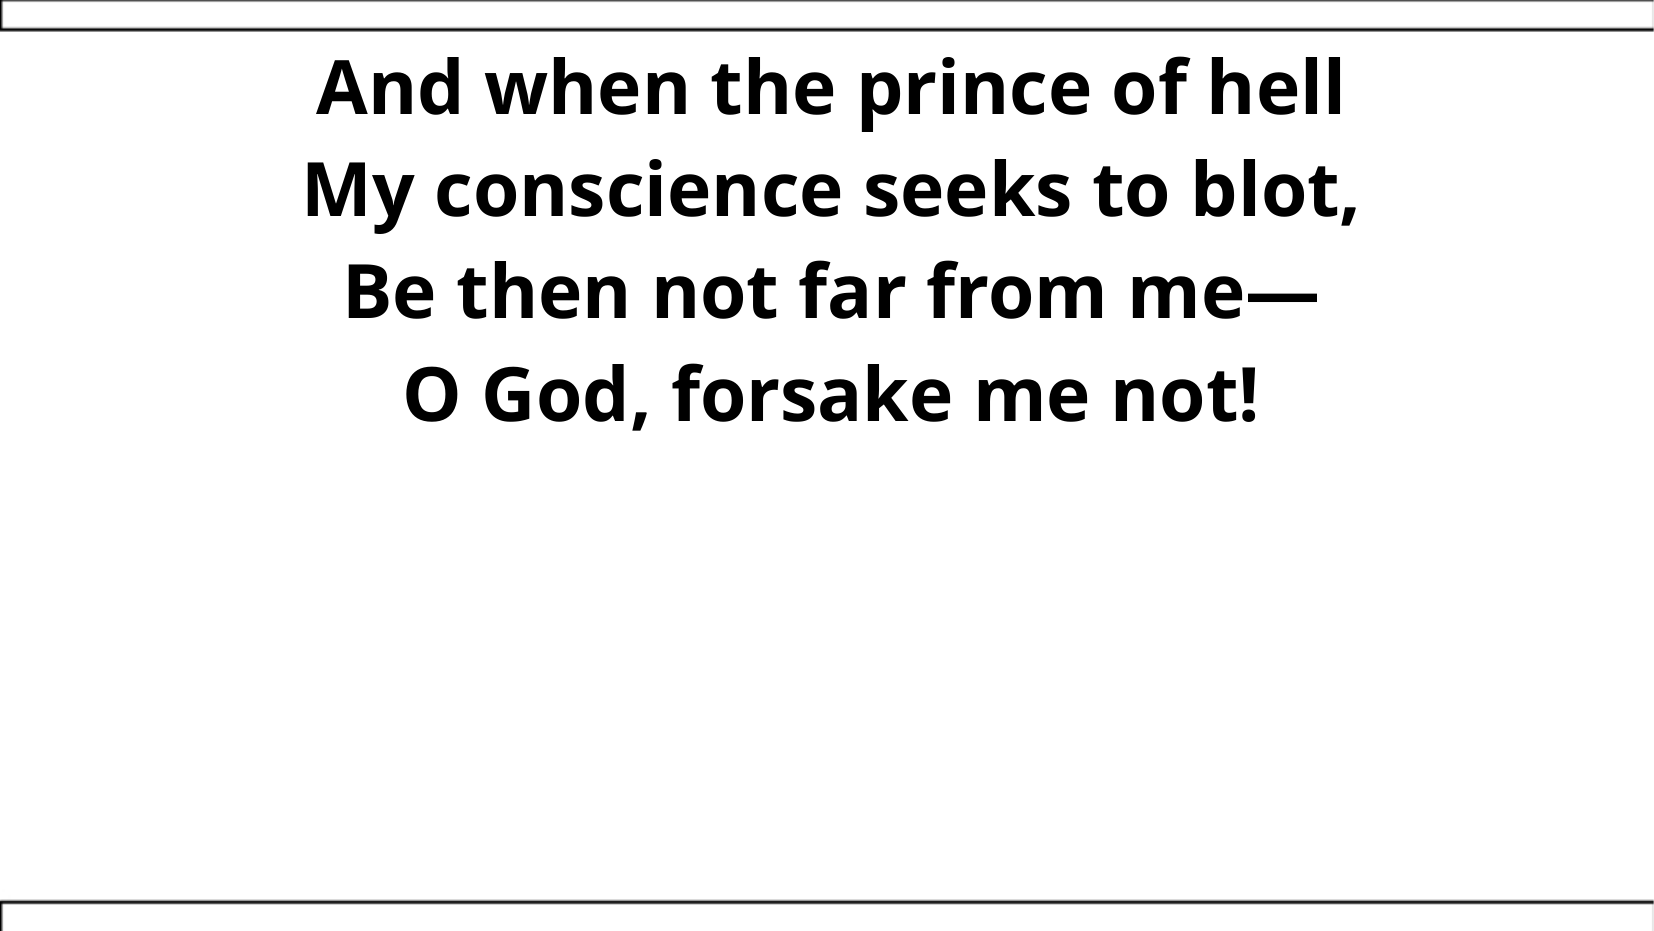

And when the prince of hell
My conscience seeks to blot,
Be then not far from me—
O God, forsake me not!